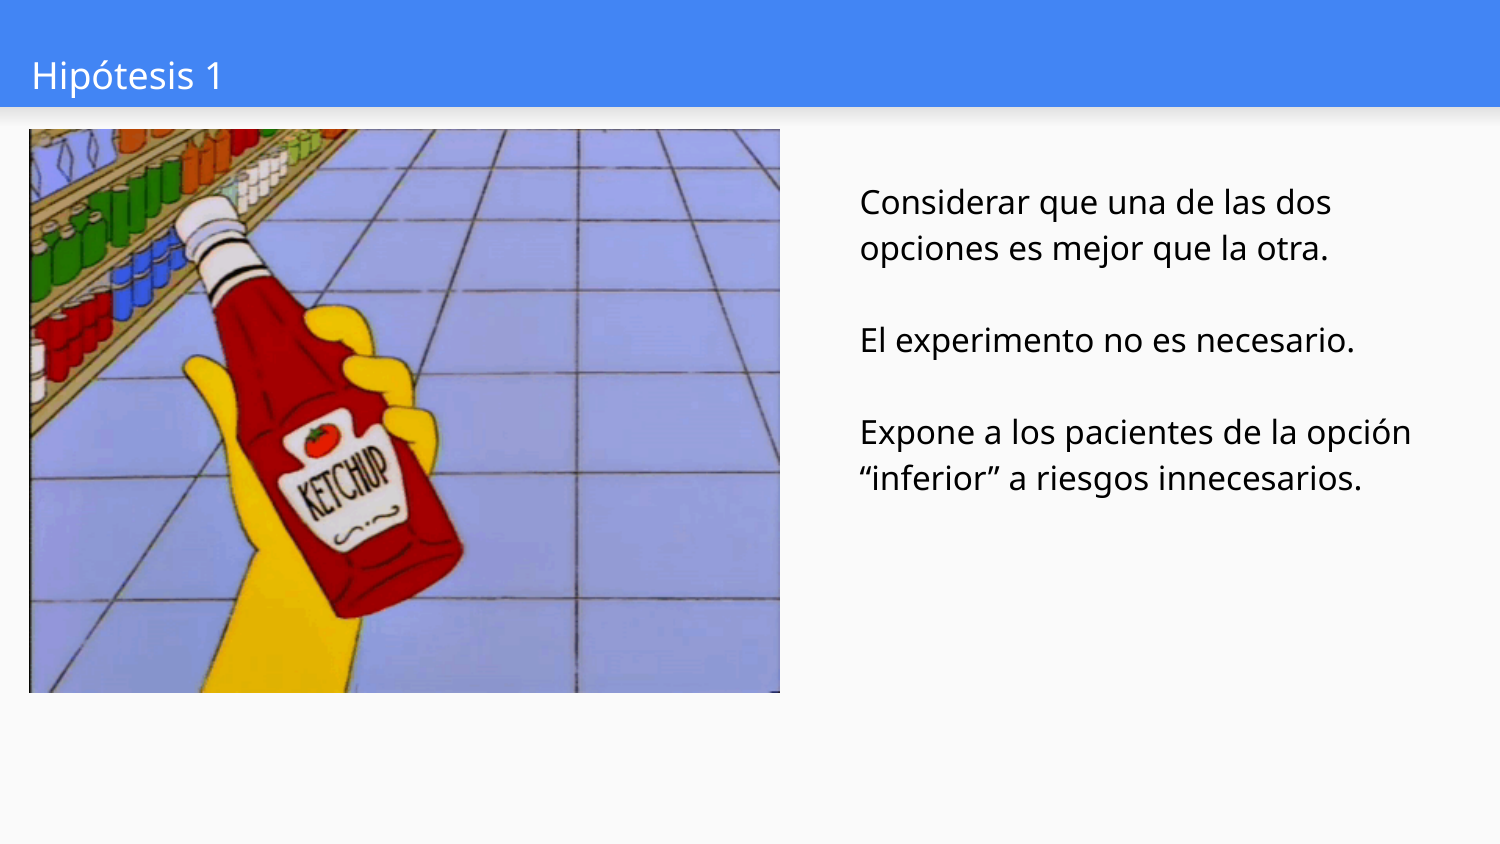

# Hipótesis 1
Considerar que una de las dos opciones es mejor que la otra.
El experimento no es necesario.
Expone a los pacientes de la opción “inferior” a riesgos innecesarios.